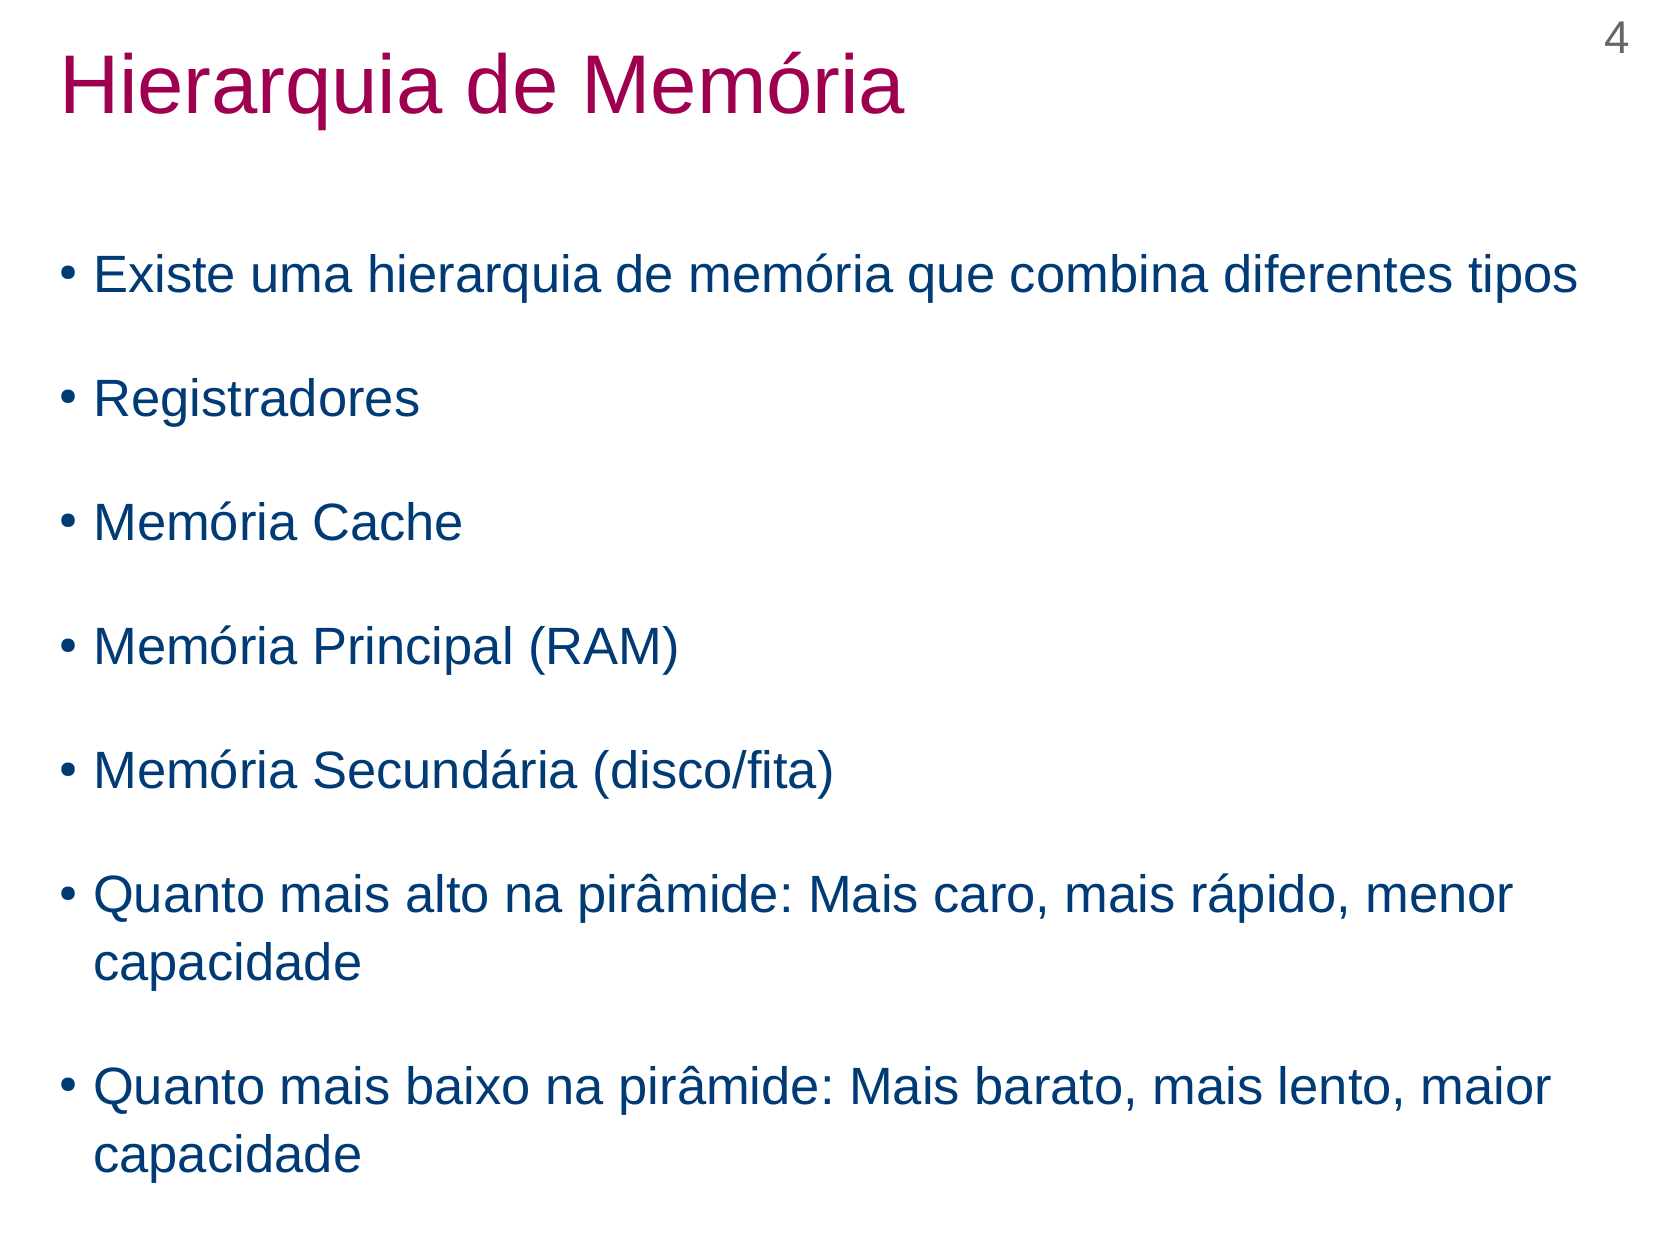

4
# Hierarquia de Memória
Existe uma hierarquia de memória que combina diferentes tipos
Registradores
Memória Cache
Memória Principal (RAM)
Memória Secundária (disco/fita)
Quanto mais alto na pirâmide: Mais caro, mais rápido, menor capacidade
Quanto mais baixo na pirâmide: Mais barato, mais lento, maior capacidade